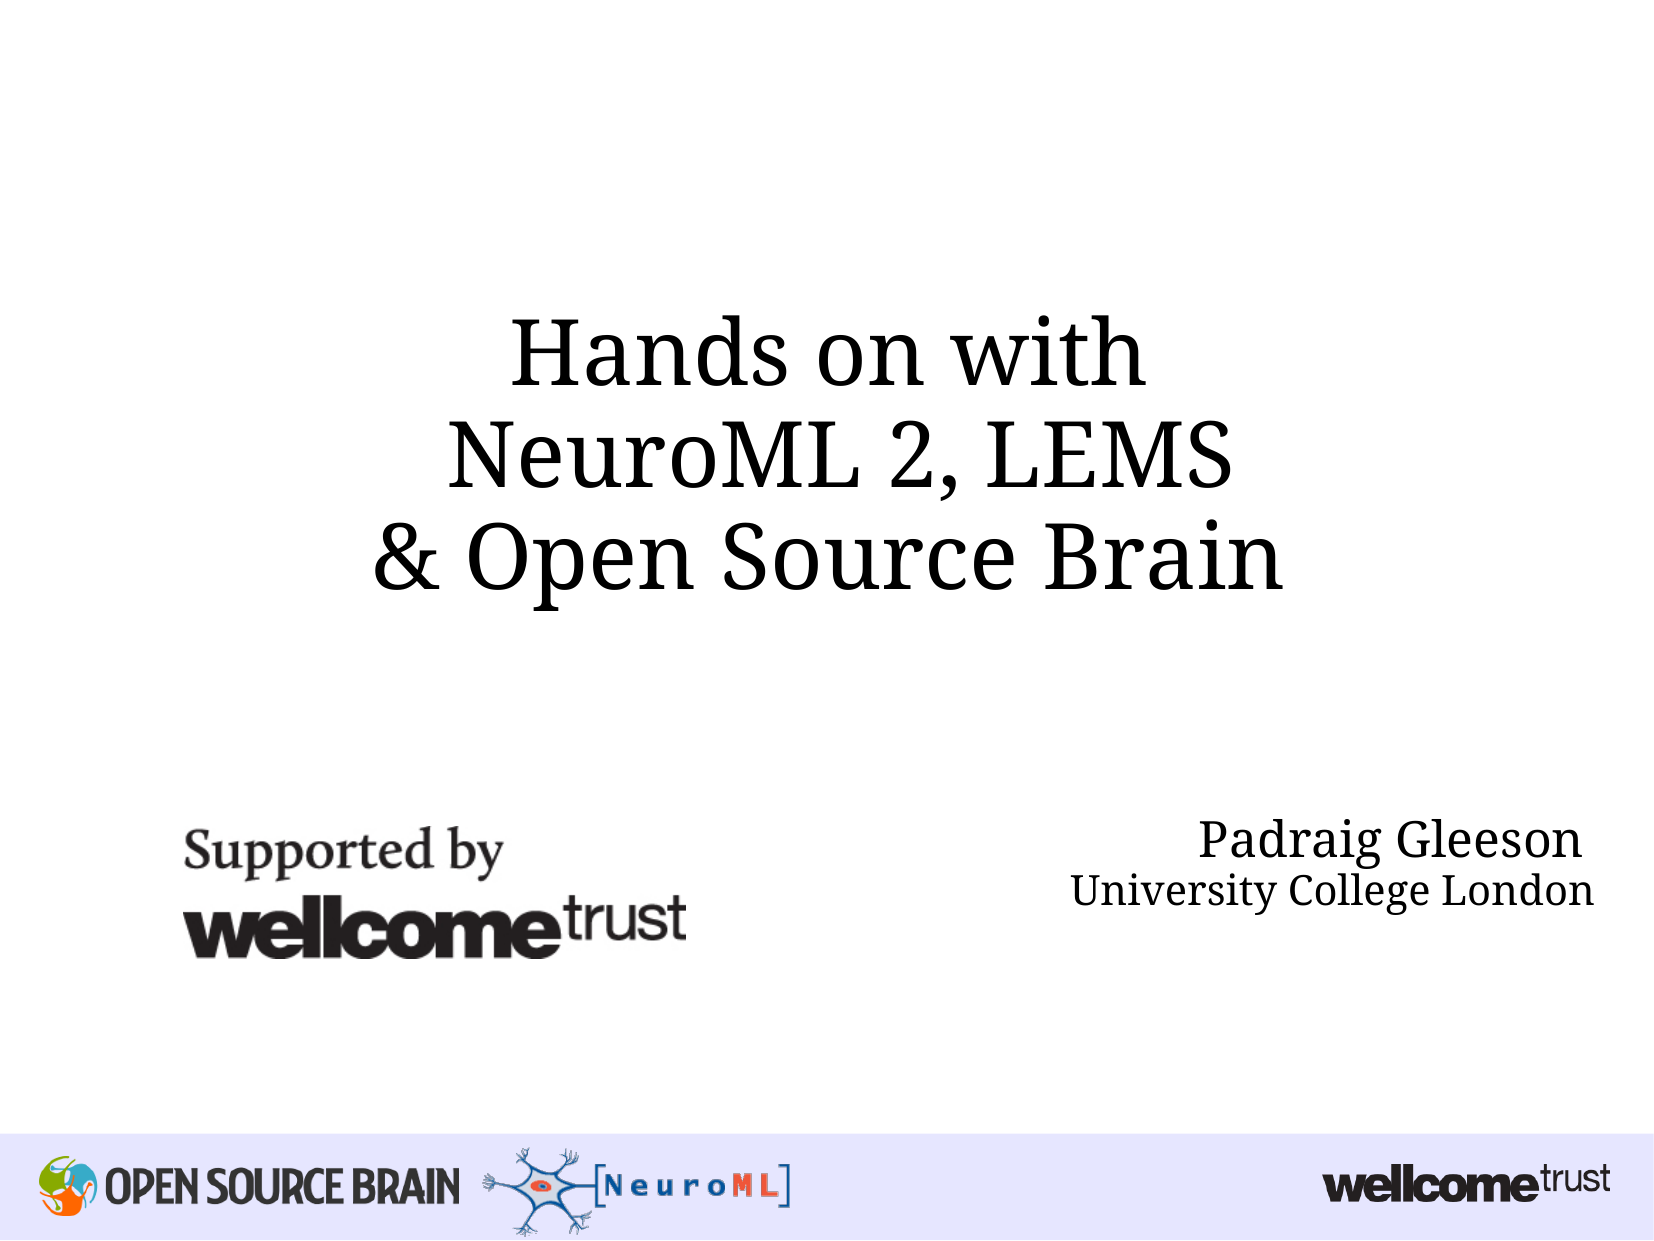

Hands on with
 NeuroML 2, LEMS
& Open Source Brain
Padraig Gleeson
University College London
http://www.opensourcebrain.org